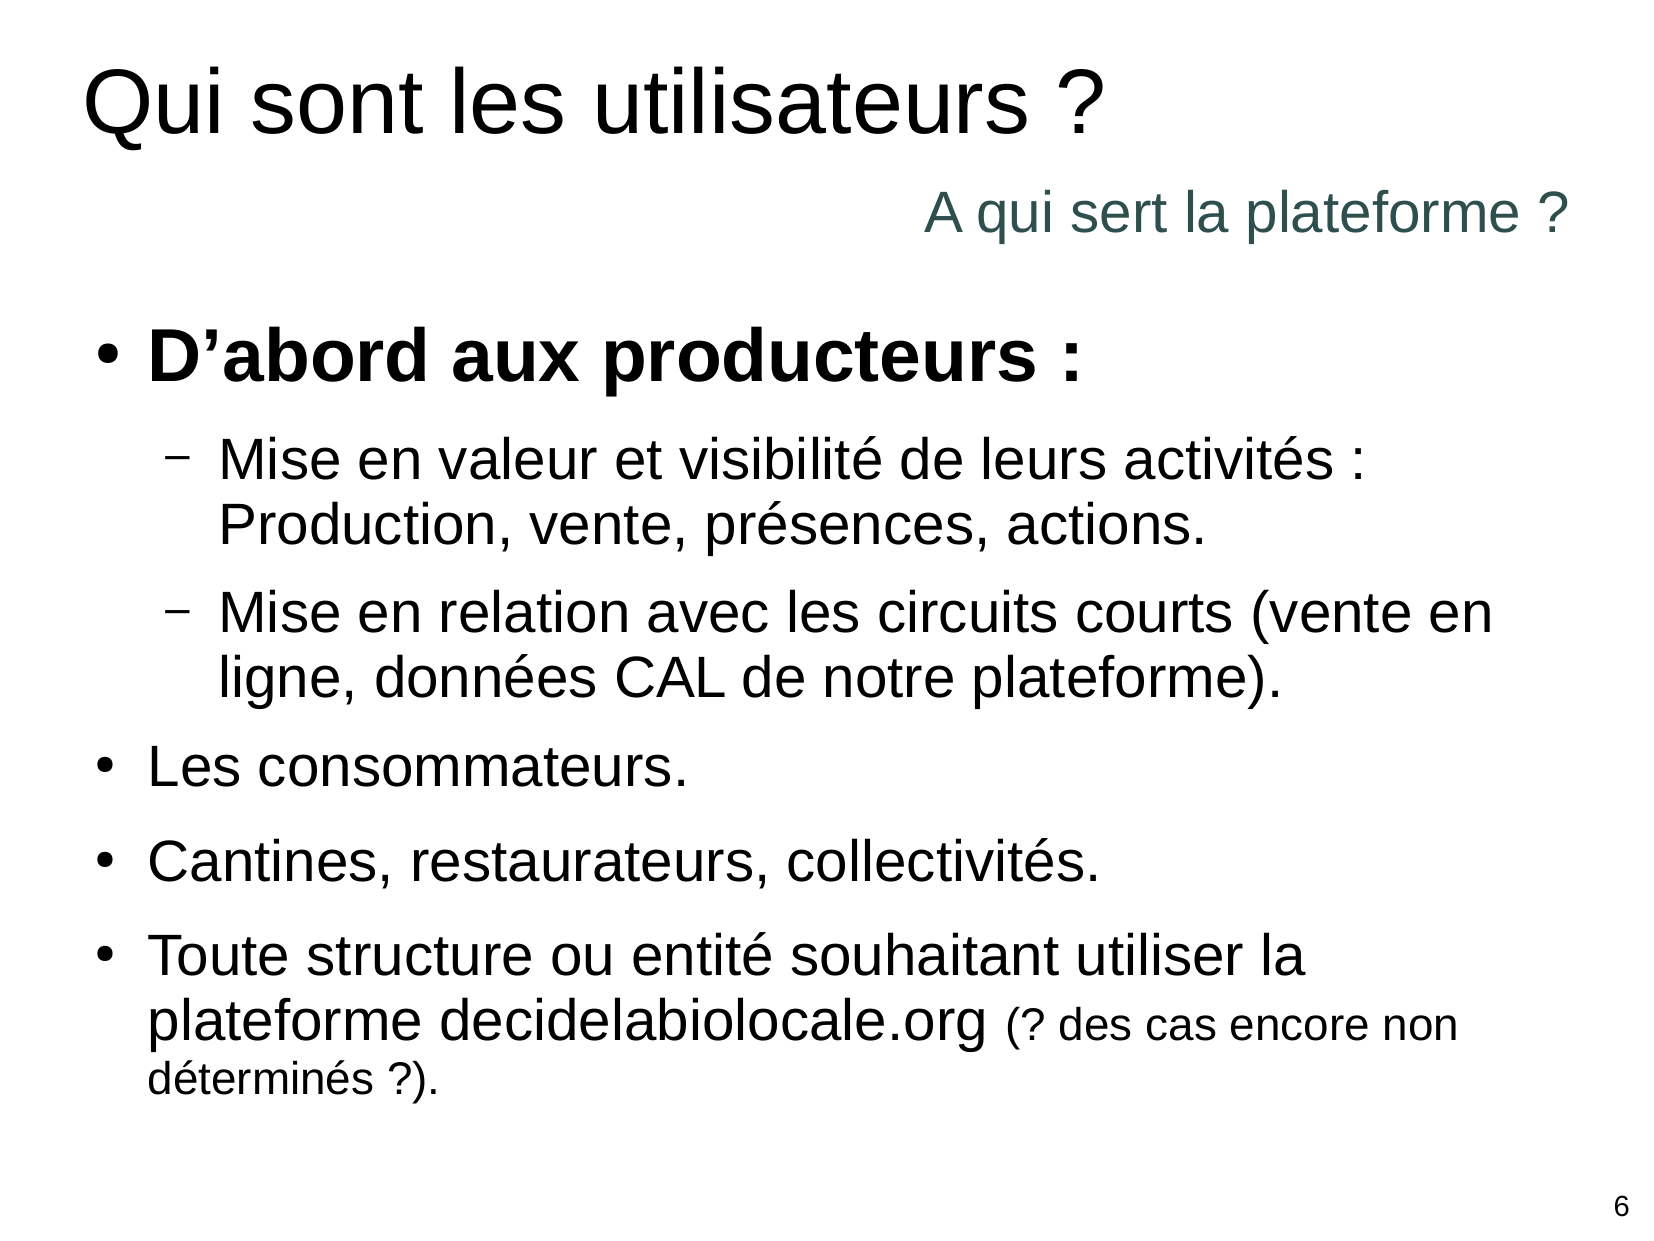

# Qui sont les utilisateurs ?
A qui sert la plateforme ?
D’abord aux producteurs :
Mise en valeur et visibilité de leurs activités : Production, vente, présences, actions.
Mise en relation avec les circuits courts (vente en ligne, données CAL de notre plateforme).
Les consommateurs.
Cantines, restaurateurs, collectivités.
Toute structure ou entité souhaitant utiliser la plateforme decidelabiolocale.org (? des cas encore non déterminés ?).
6